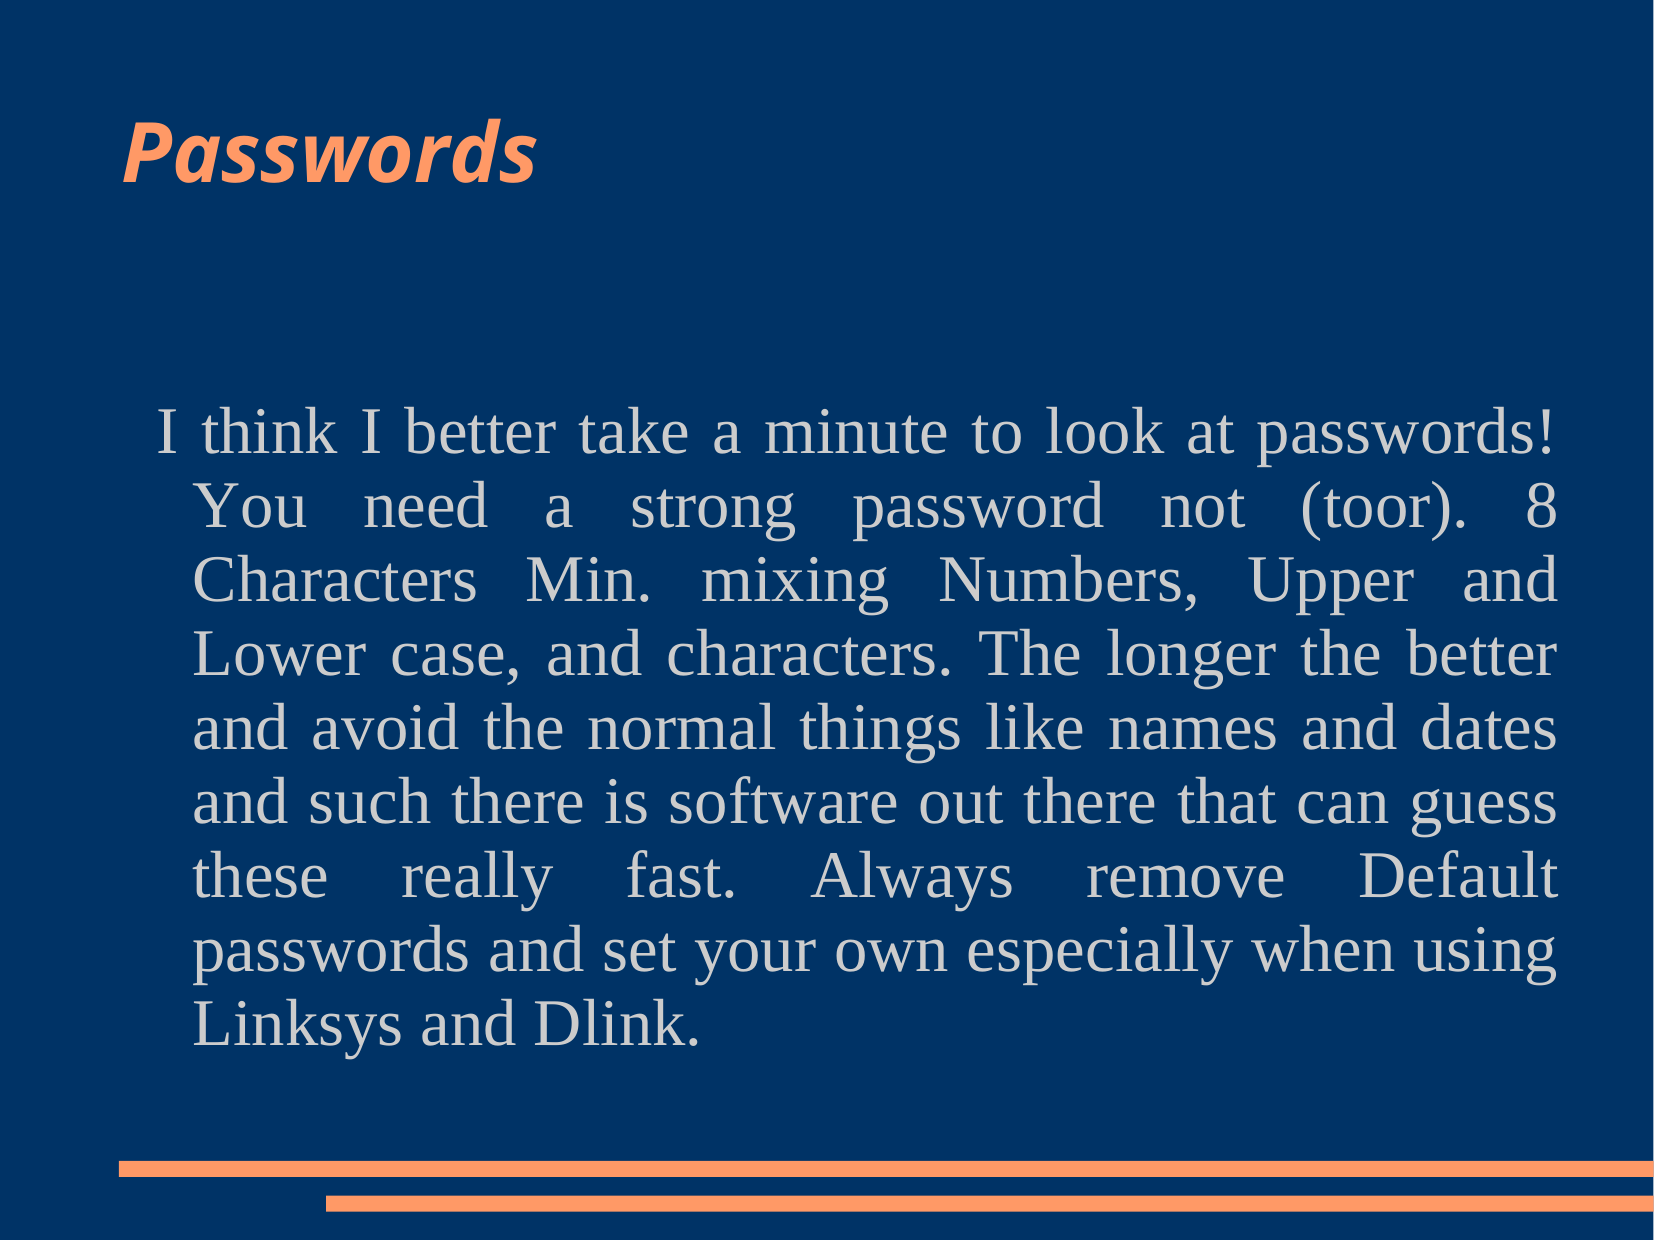

# Passwords
I think I better take a minute to look at passwords! You need a strong password not (toor). 8 Characters Min. mixing Numbers, Upper and Lower case, and characters. The longer the better and avoid the normal things like names and dates and such there is software out there that can guess these really fast. Always remove Default passwords and set your own especially when using Linksys and Dlink.